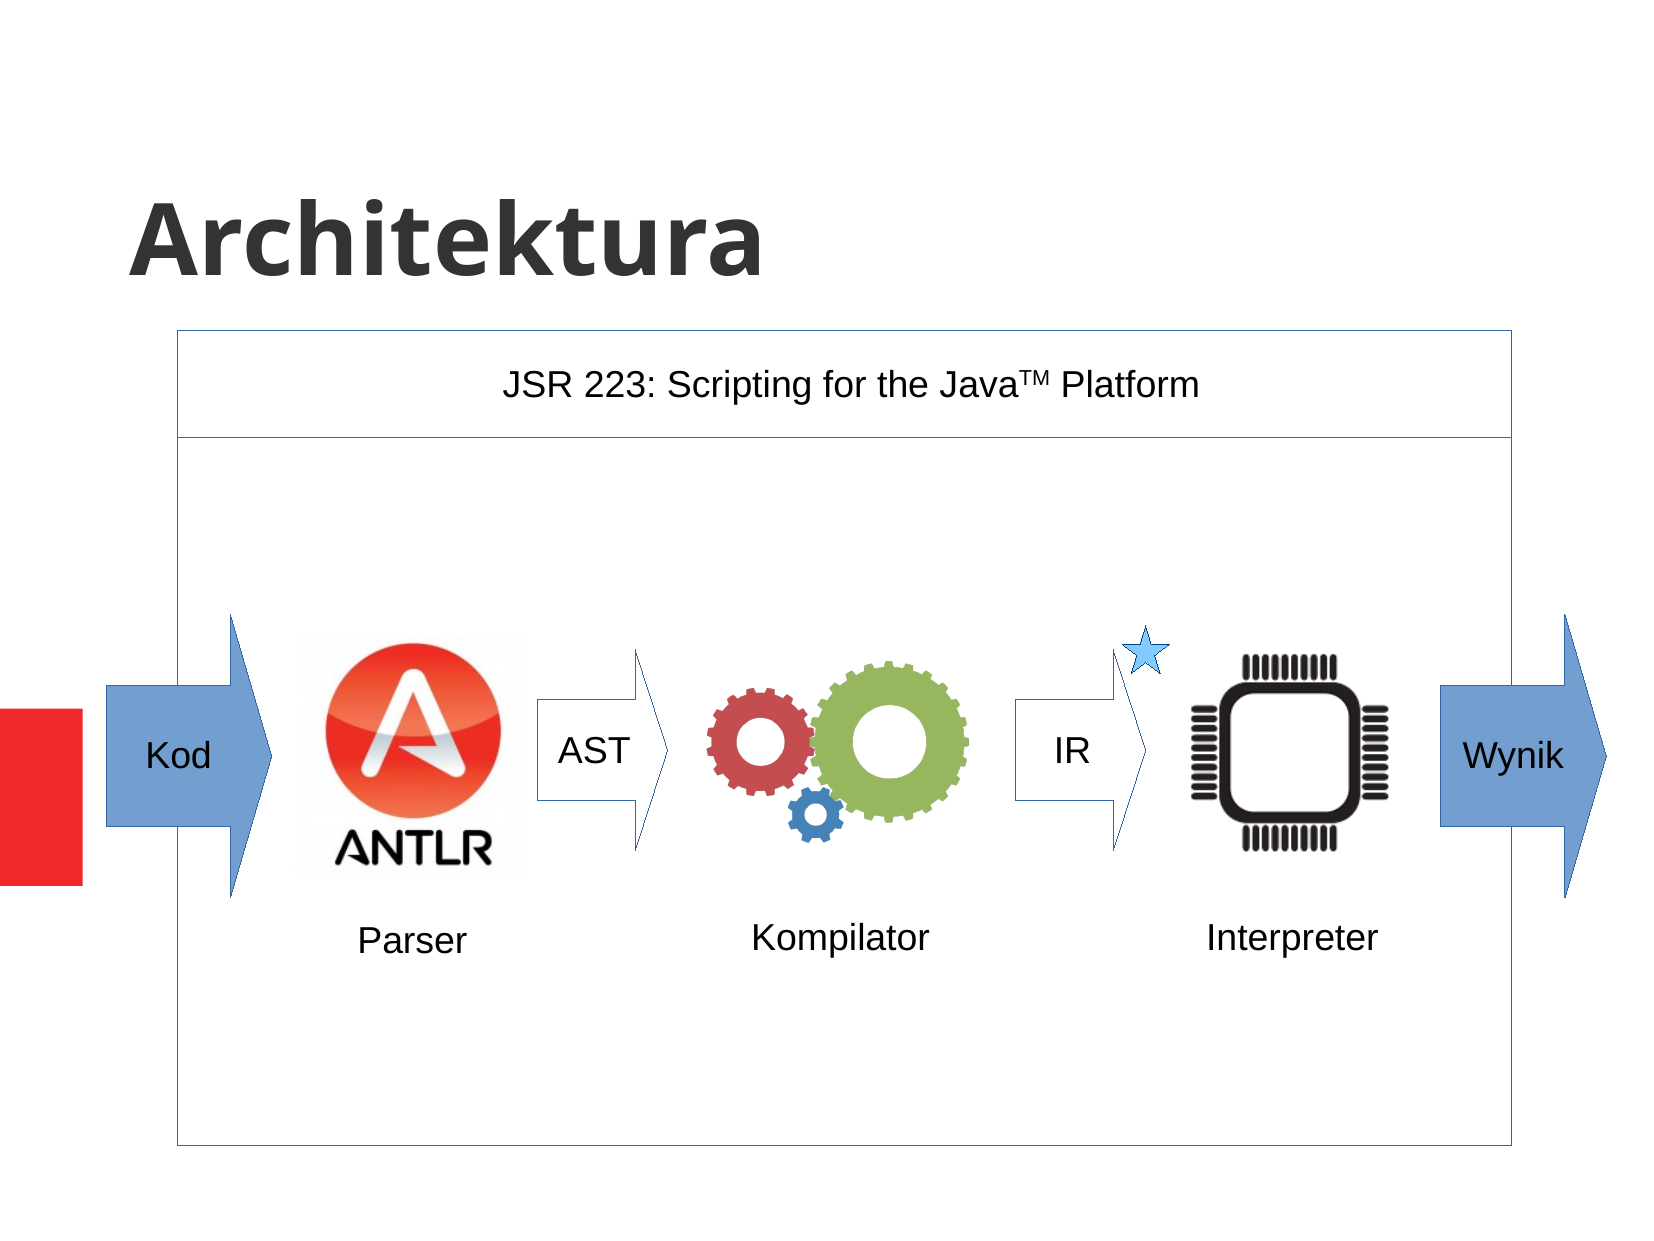

# Architektura
JSR 223: Scripting for the JavaTM Platform
Kod
Wynik
AST
IR
Kompilator
Interpreter
Parser